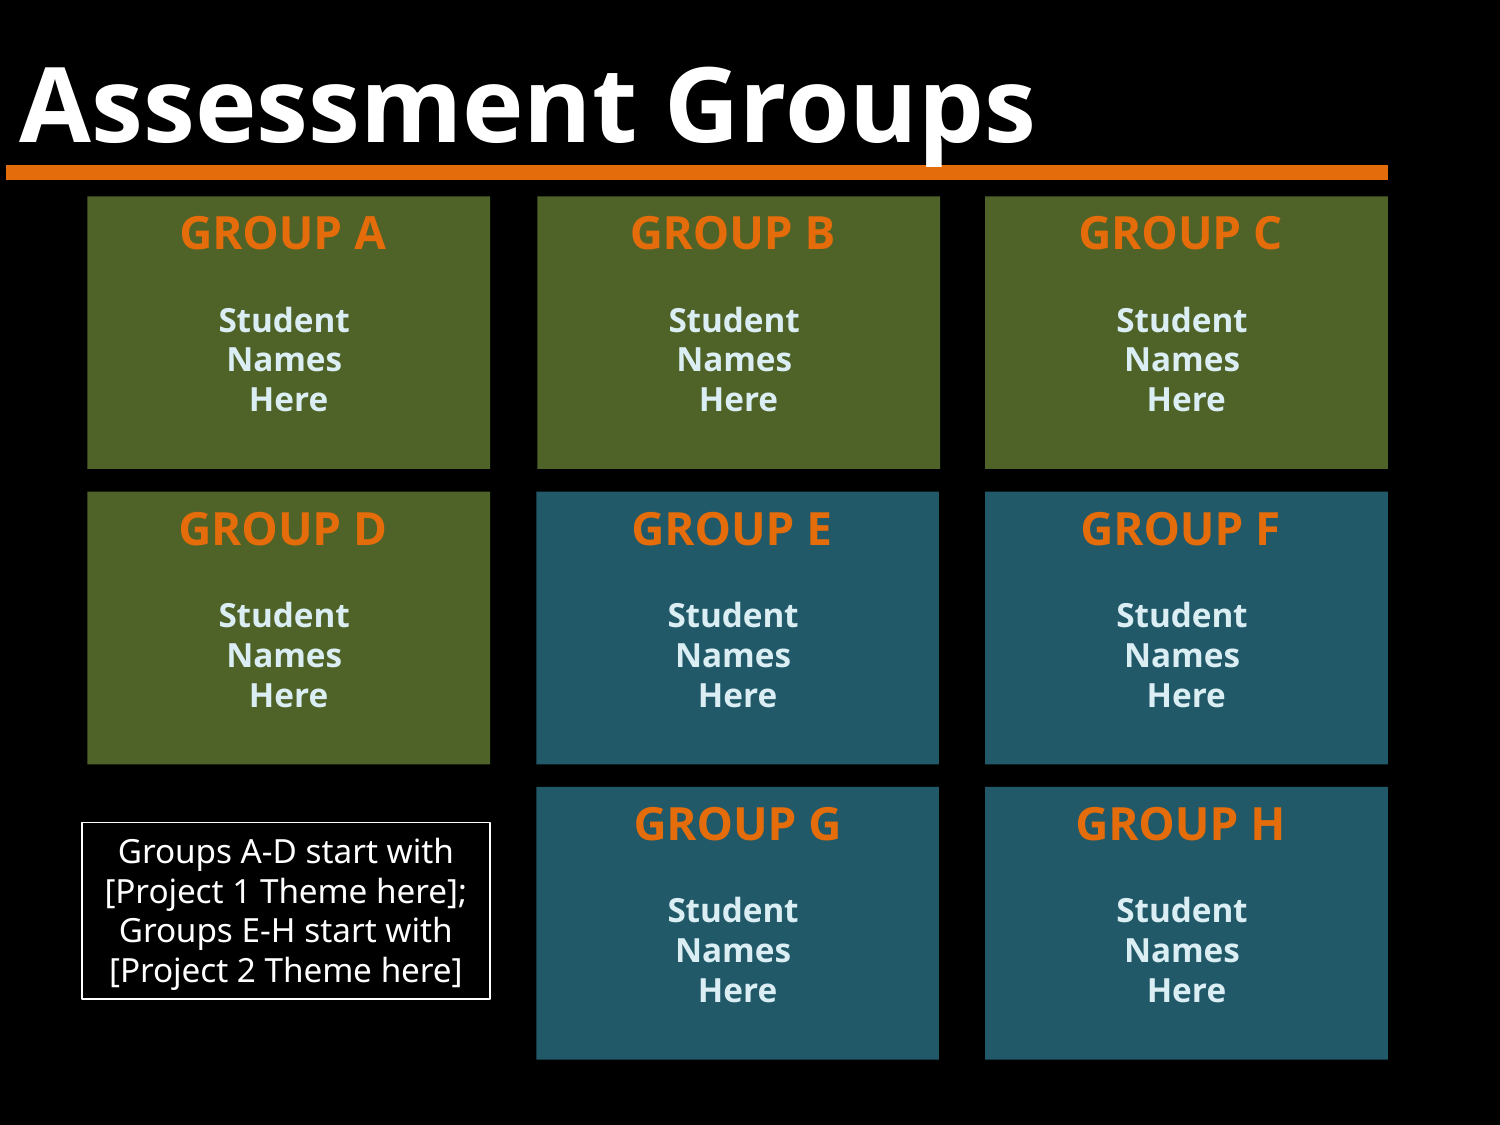

Assessment Groups
GROUP A
Student
Names
Here
GROUP B
Student
Names
Here
GROUP C
Student
Names
Here
GROUP D
Student
Names
Here
GROUP E
Student
Names
Here
GROUP F
Student
Names
Here
GROUP G
Student
Names
Here
GROUP H
Student
Names
Here
Groups A-D start with [Project 1 Theme here]; Groups E-H start with [Project 2 Theme here]